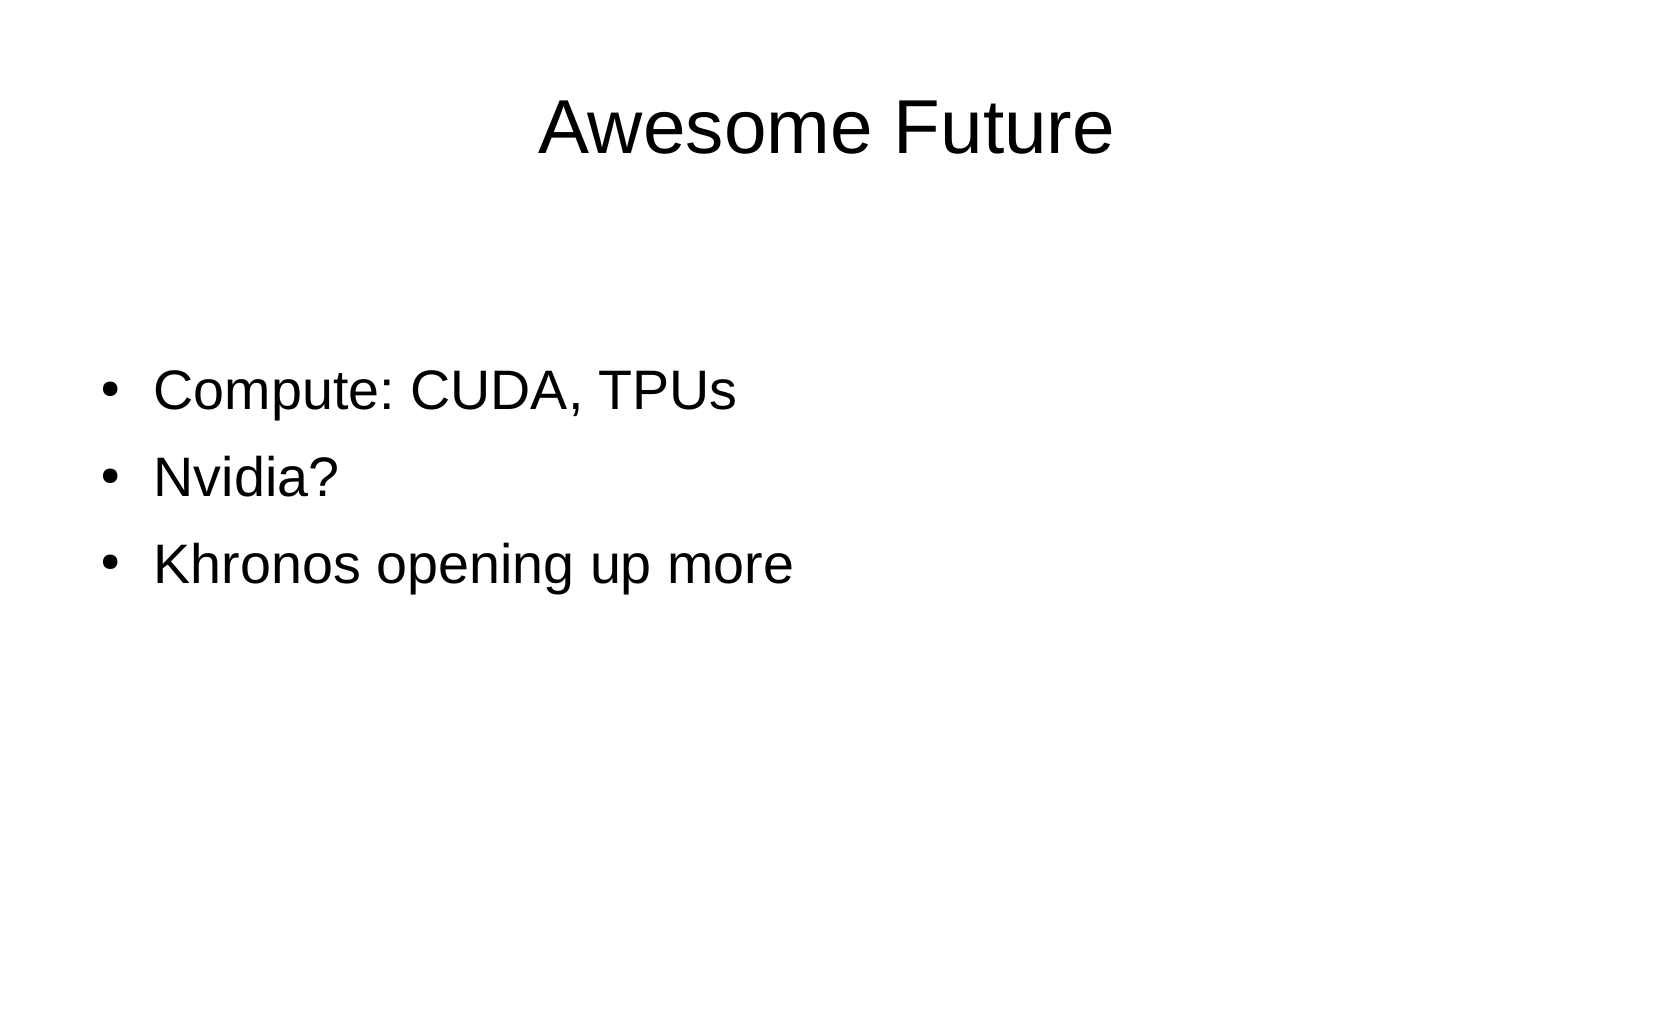

# Awesome Future
Compute: CUDA, TPUs
Nvidia?
Khronos opening up more